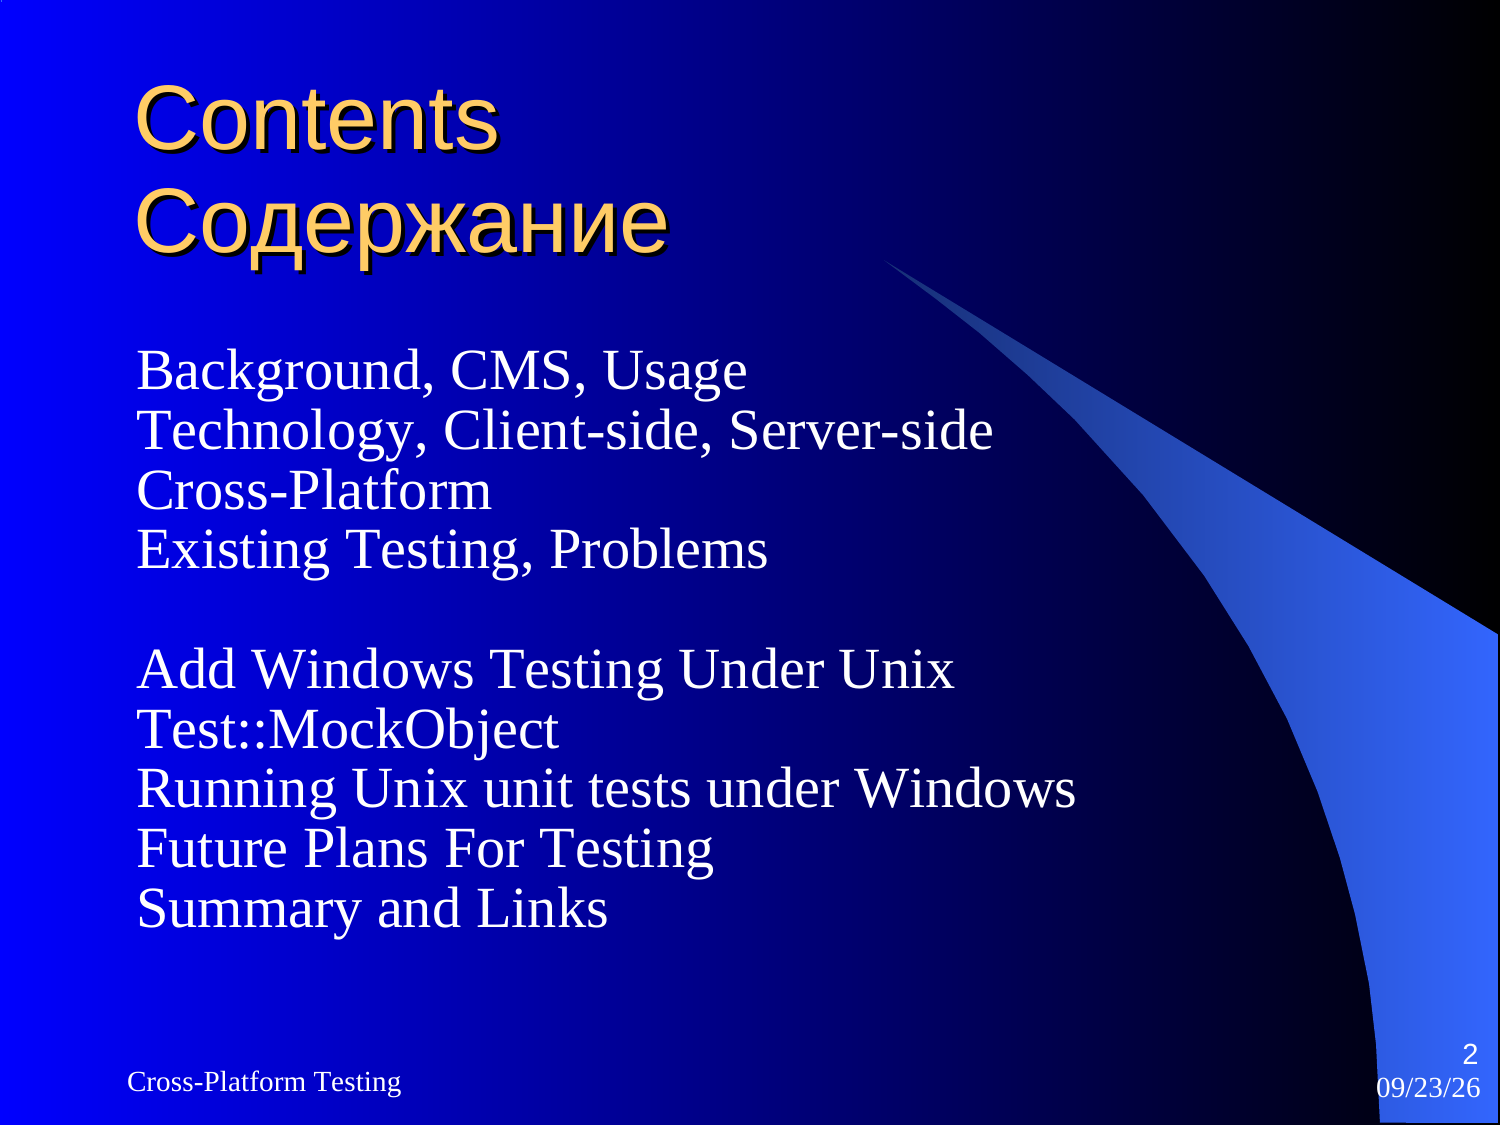

# Contents Содержание
Background, CMS, Usage
Technology, Client-side, Server-side
Cross-Platform
Existing Testing, Problems
Add Windows Testing Under Unix
Test::MockObject
Running Unix unit tests under Windows
Future Plans For Testing
Summary and Links
2
Cross-Platform Testing